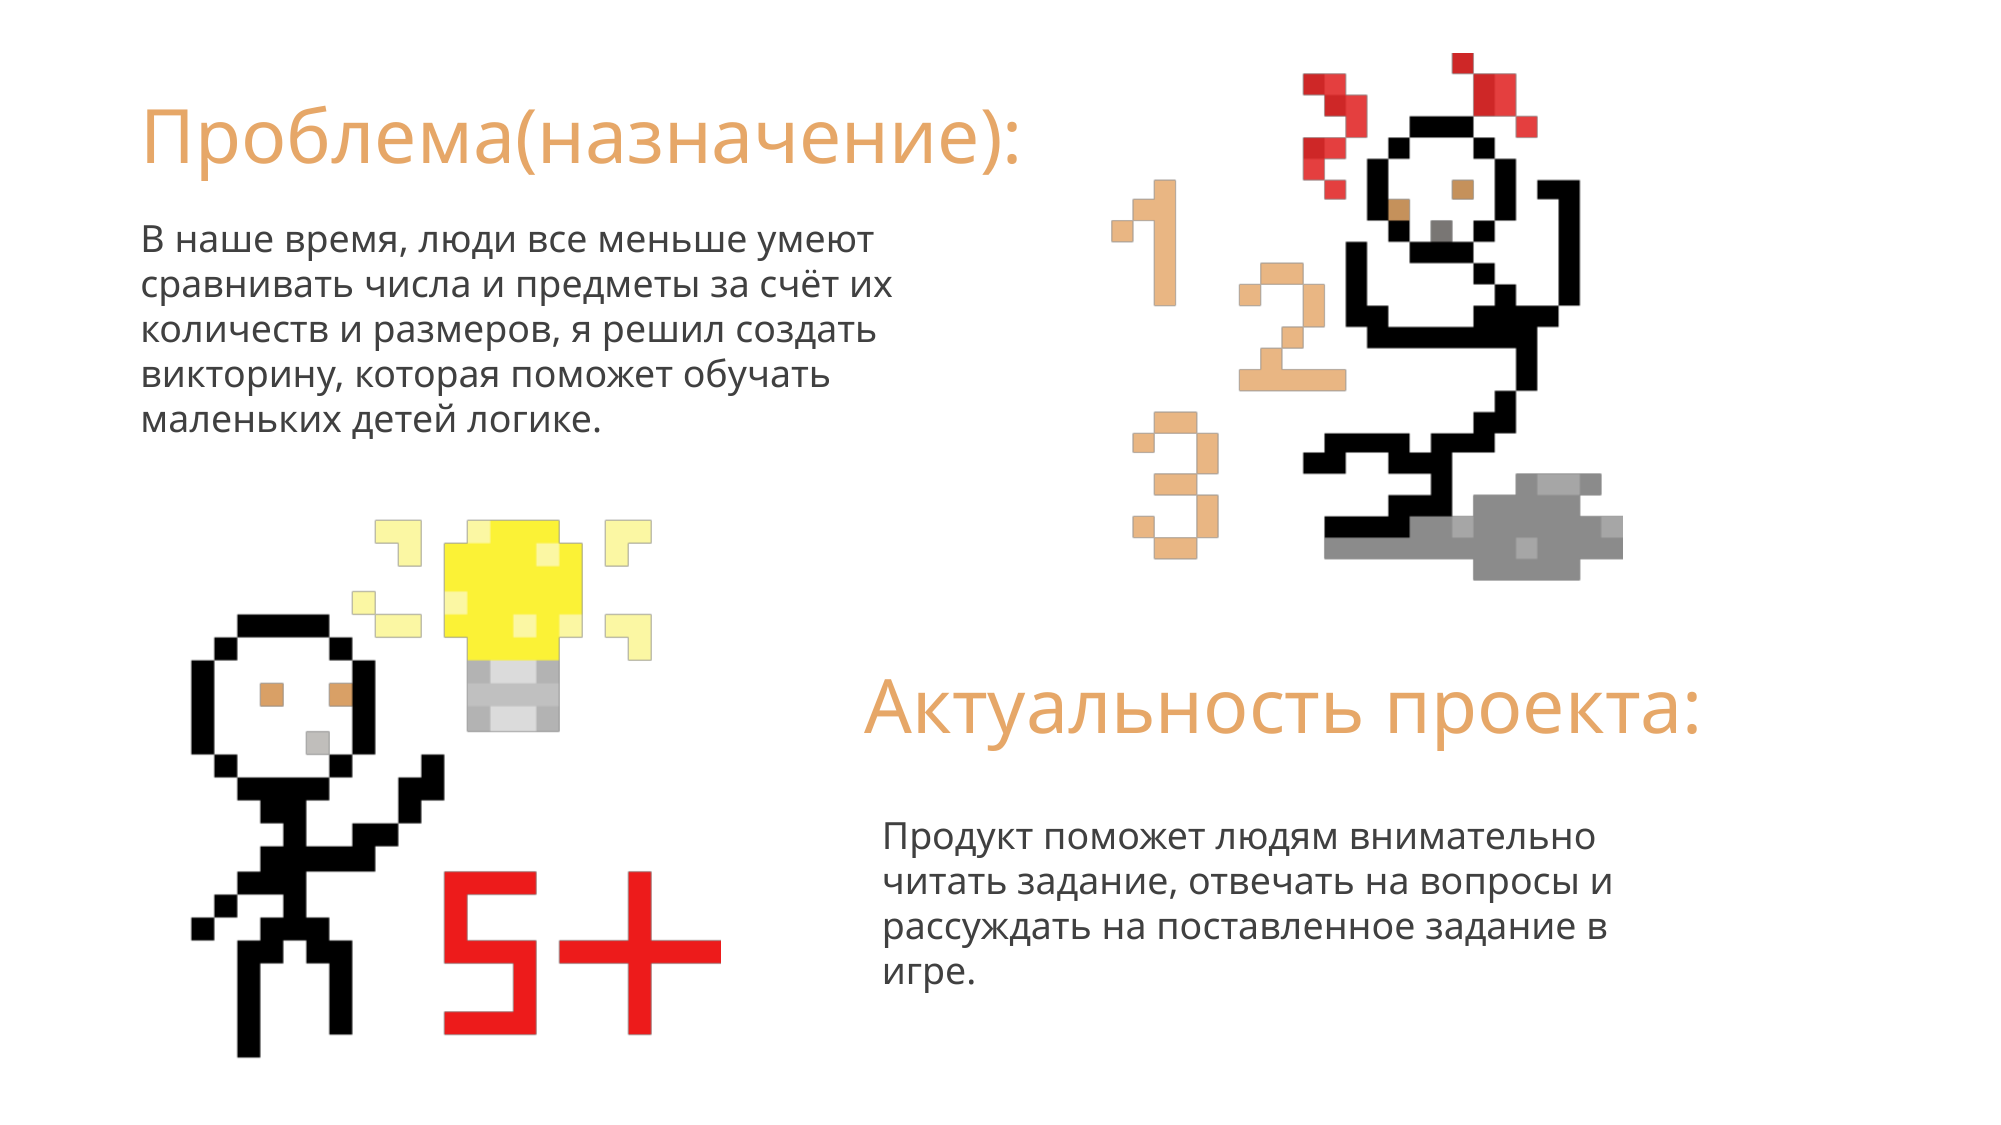

# Проблема(назначение):
В наше время, люди все меньше умеют сравнивать числа и предметы за счёт их количеств и размеров, я решил создать викторину, которая поможет обучать маленьких детей логике.
Актуальность проекта:
Продукт поможет людям внимательно читать задание, отвечать на вопросы и рассуждать на поставленное задание в игре.